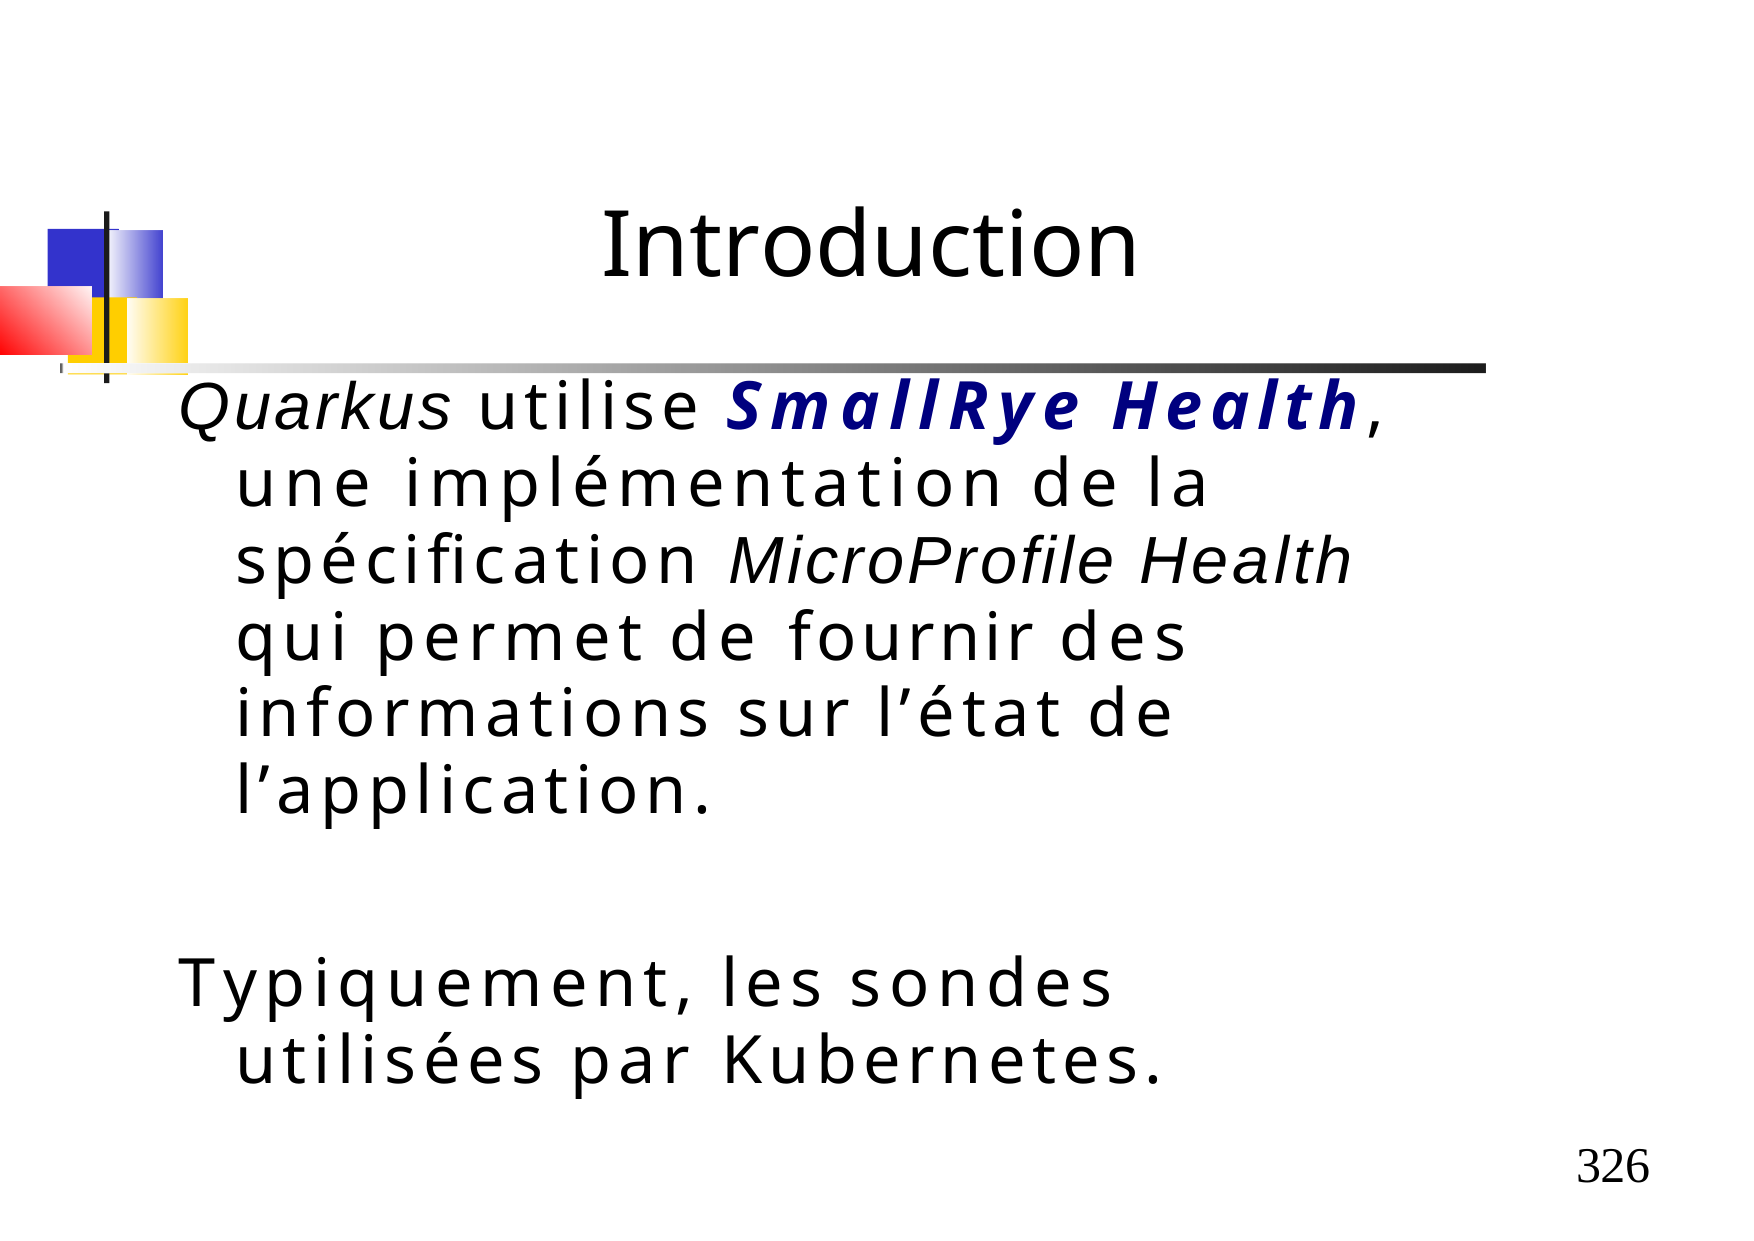

# Introduction
Quarkus utilise SmallRye Health, une implémentation de la spécification MicroProfile Health qui permet de fournir des informations sur l’état de l’application.
Typiquement, les sondes utilisées par Kubernetes.
326